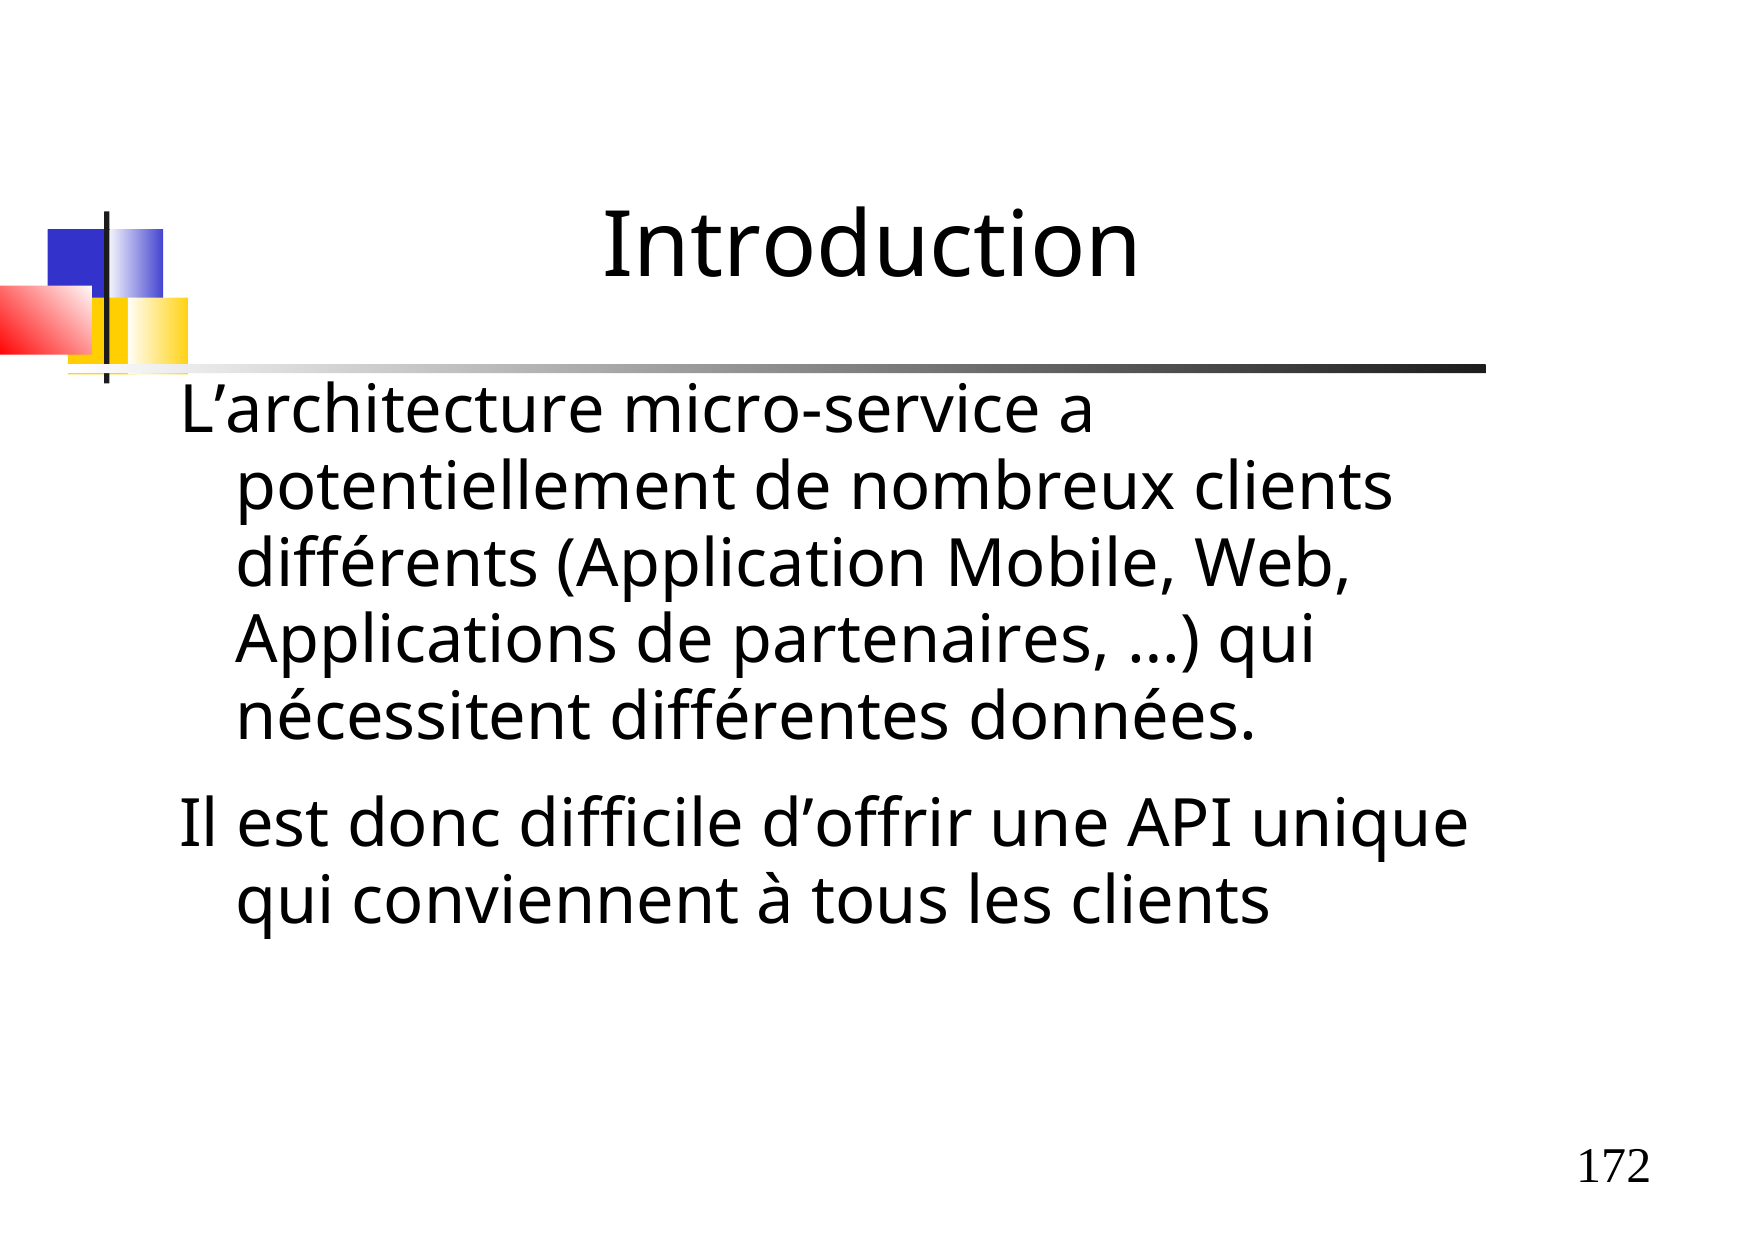

# Introduction
L’architecture micro-service a potentiellement de nombreux clients différents (Application Mobile, Web, Applications de partenaires, …) qui nécessitent différentes données.
Il est donc difficile d’offrir une API unique qui conviennent à tous les clients